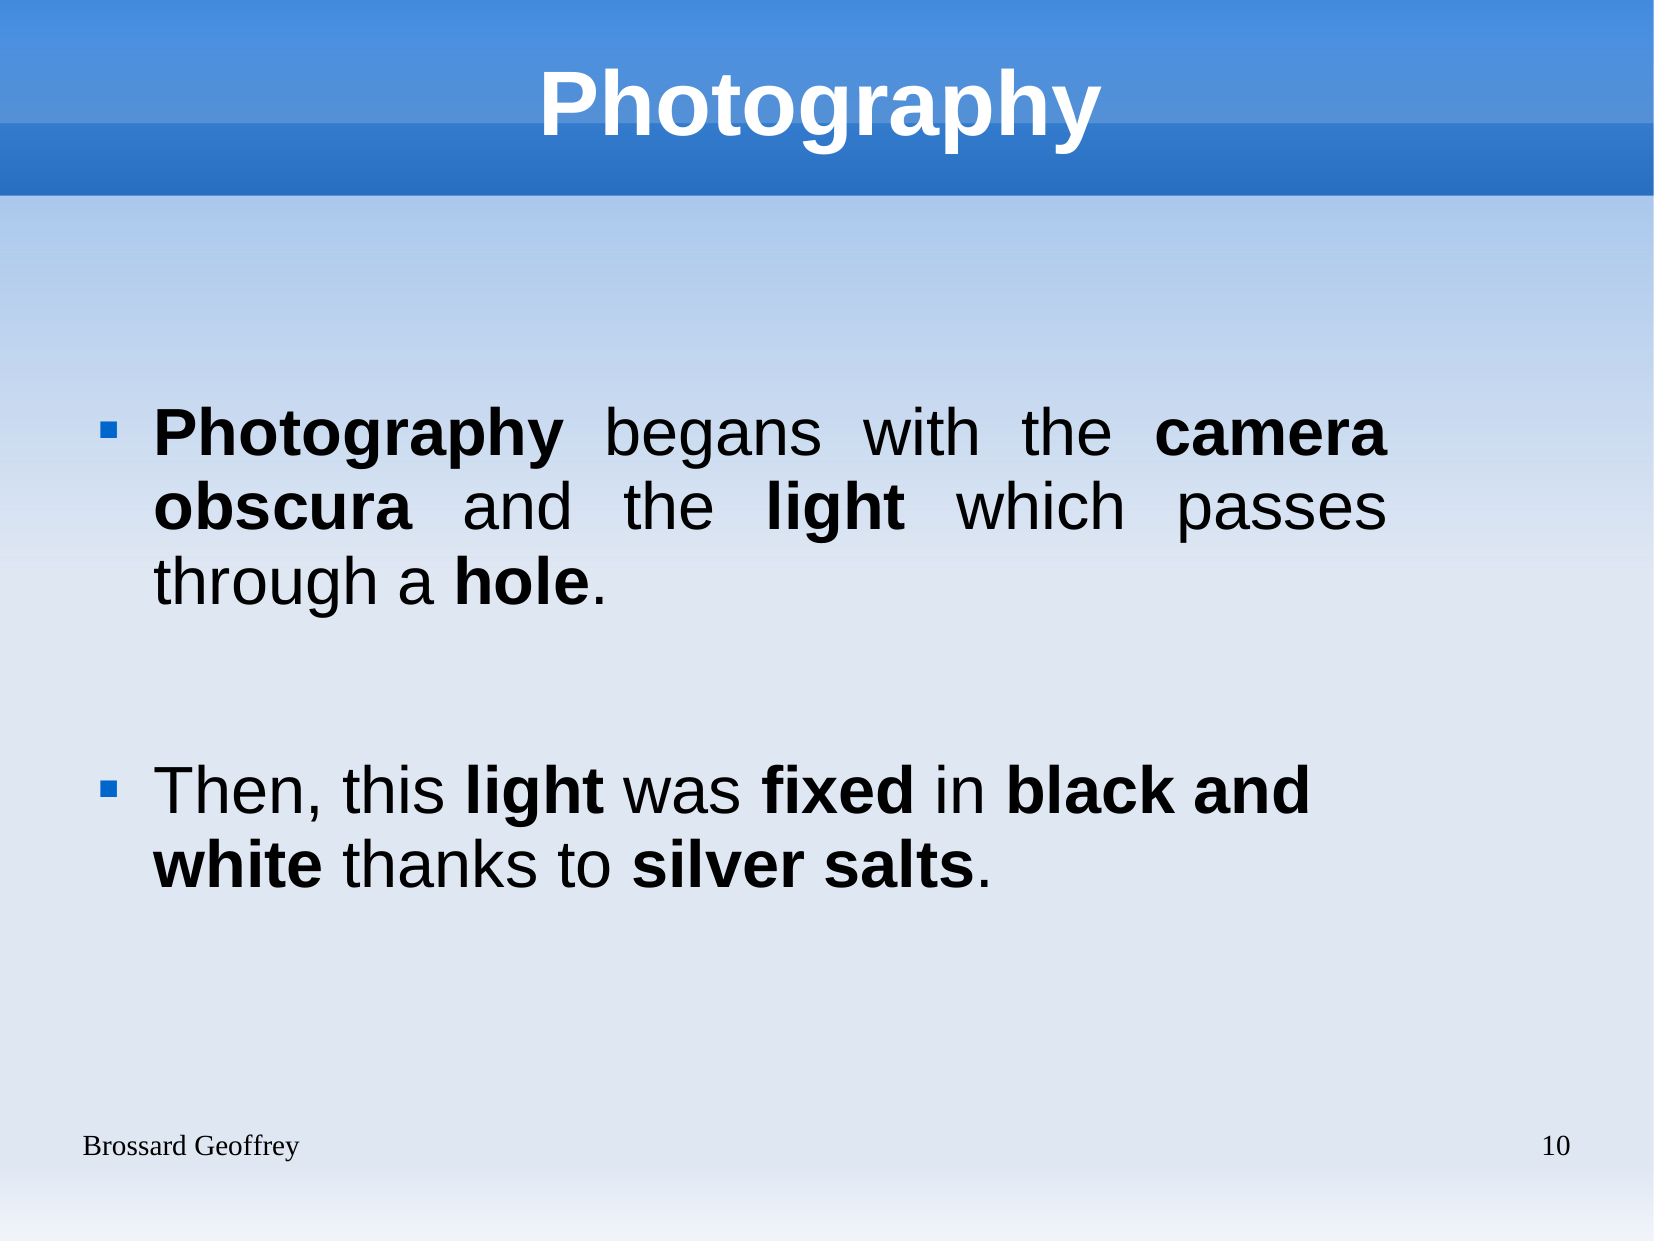

# Photography
Photography begans with the camera obscura and the light which passes through a hole.
Then, this light was fixed in black and white thanks to silver salts.
Brossard Geoffrey
10